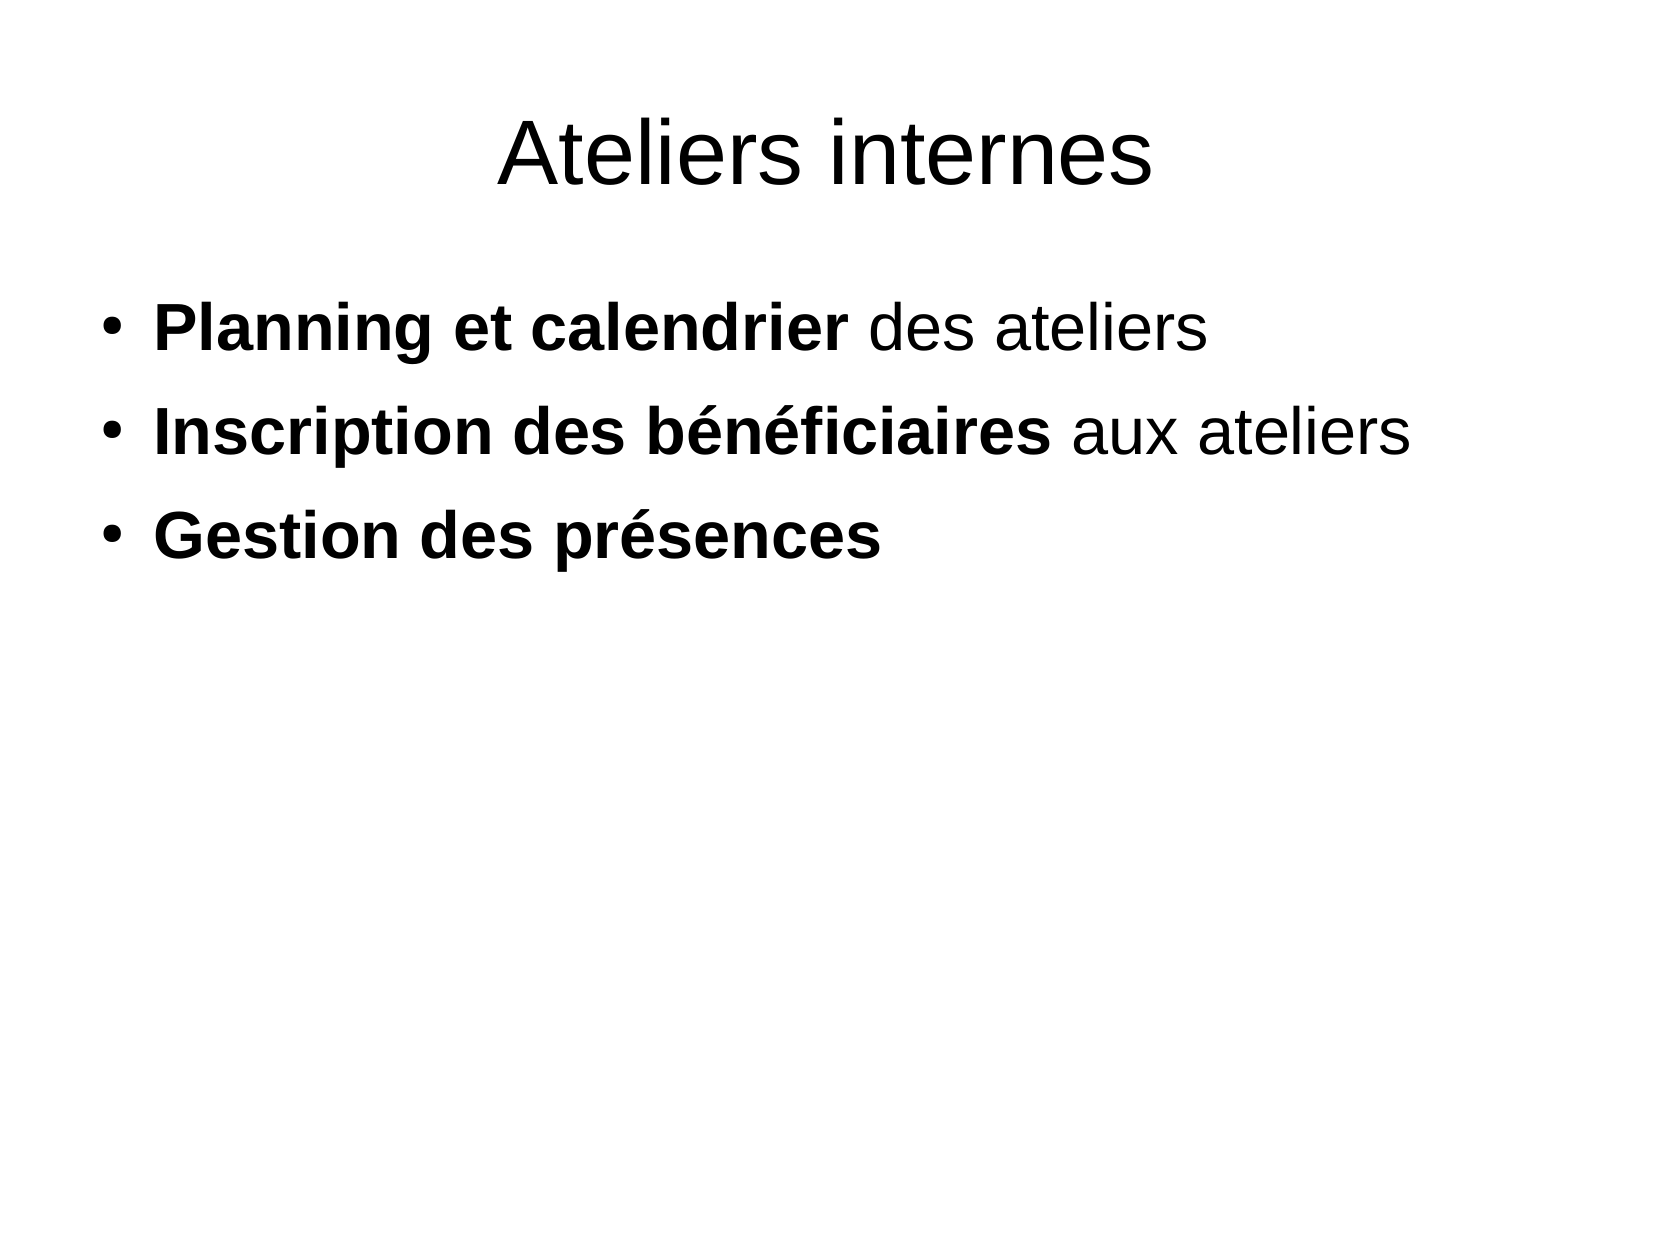

# Ateliers internes
Planning et calendrier des ateliers
Inscription des bénéficiaires aux ateliers
Gestion des présences